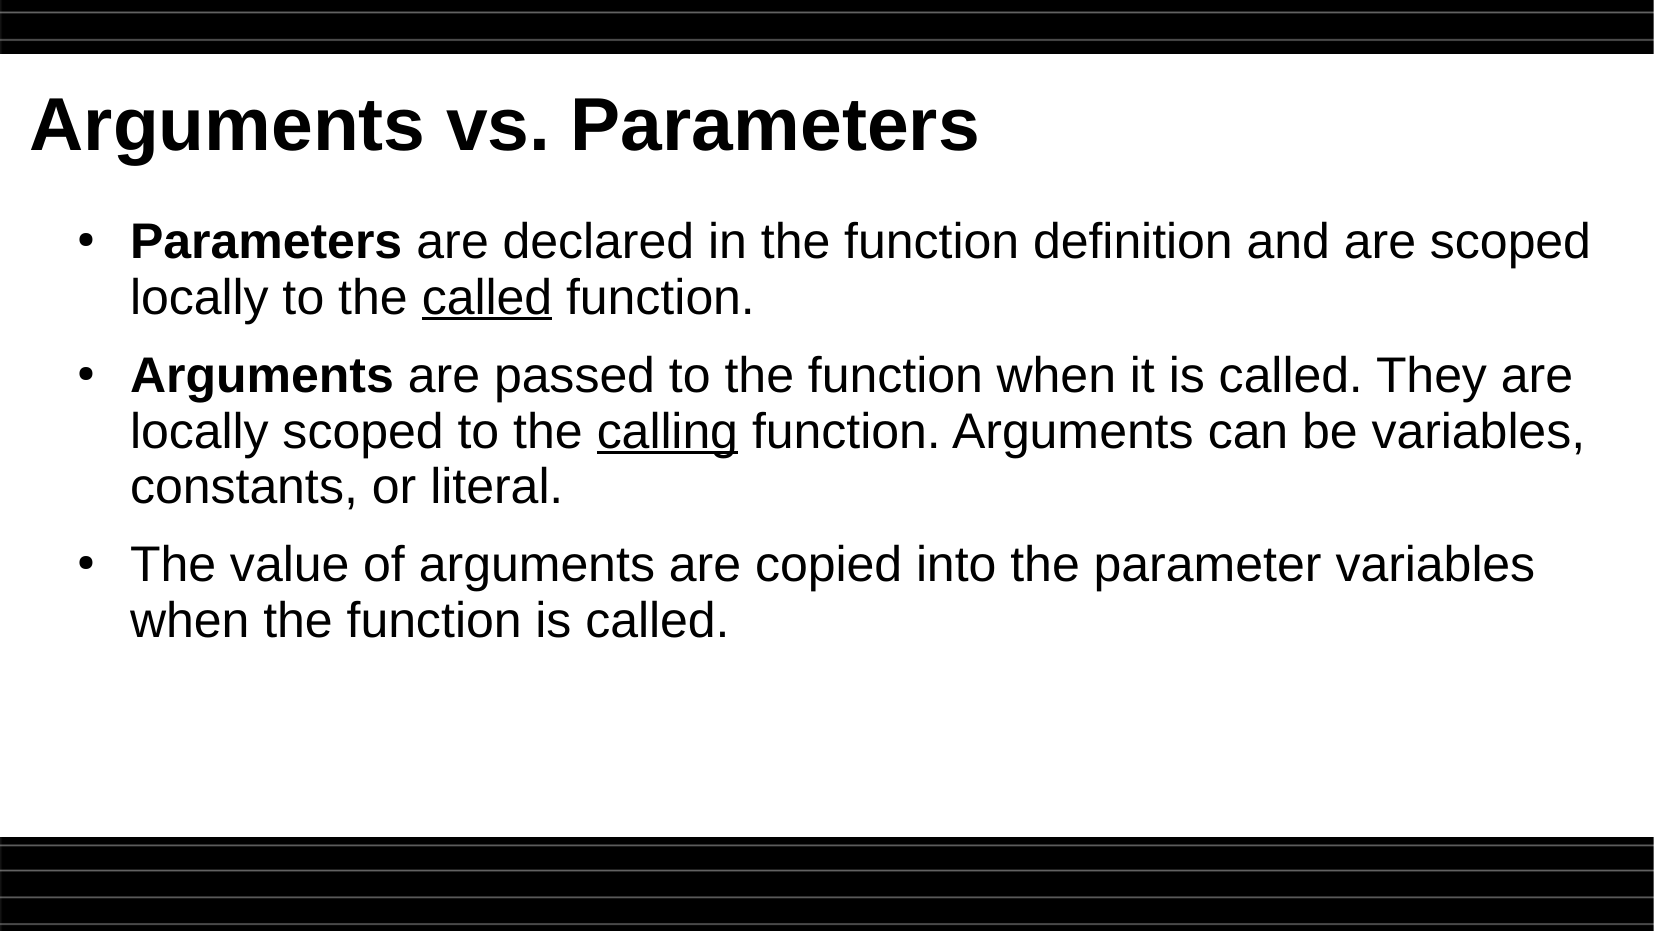

Arguments vs. Parameters
# Parameters are declared in the function definition and are scoped locally to the called function.
Arguments are passed to the function when it is called. They are locally scoped to the calling function. Arguments can be variables, constants, or literal.
The value of arguments are copied into the parameter variables when the function is called.